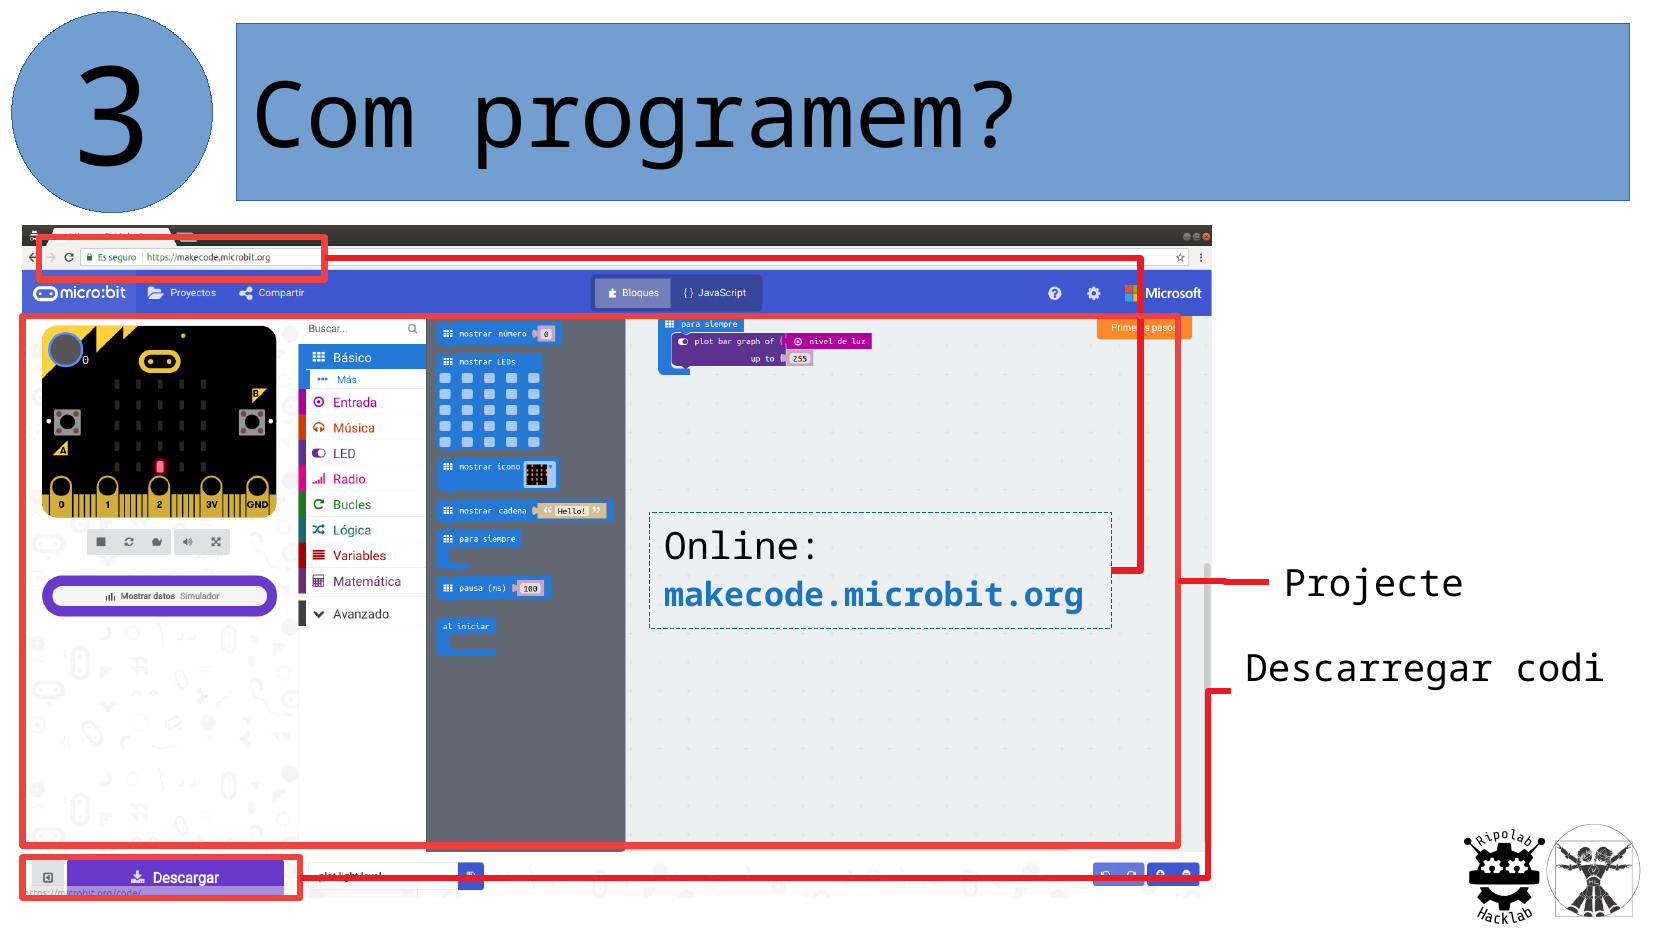

3
Com programem?
Online: makecode.microbit.org
Projecte
Descarregar codi